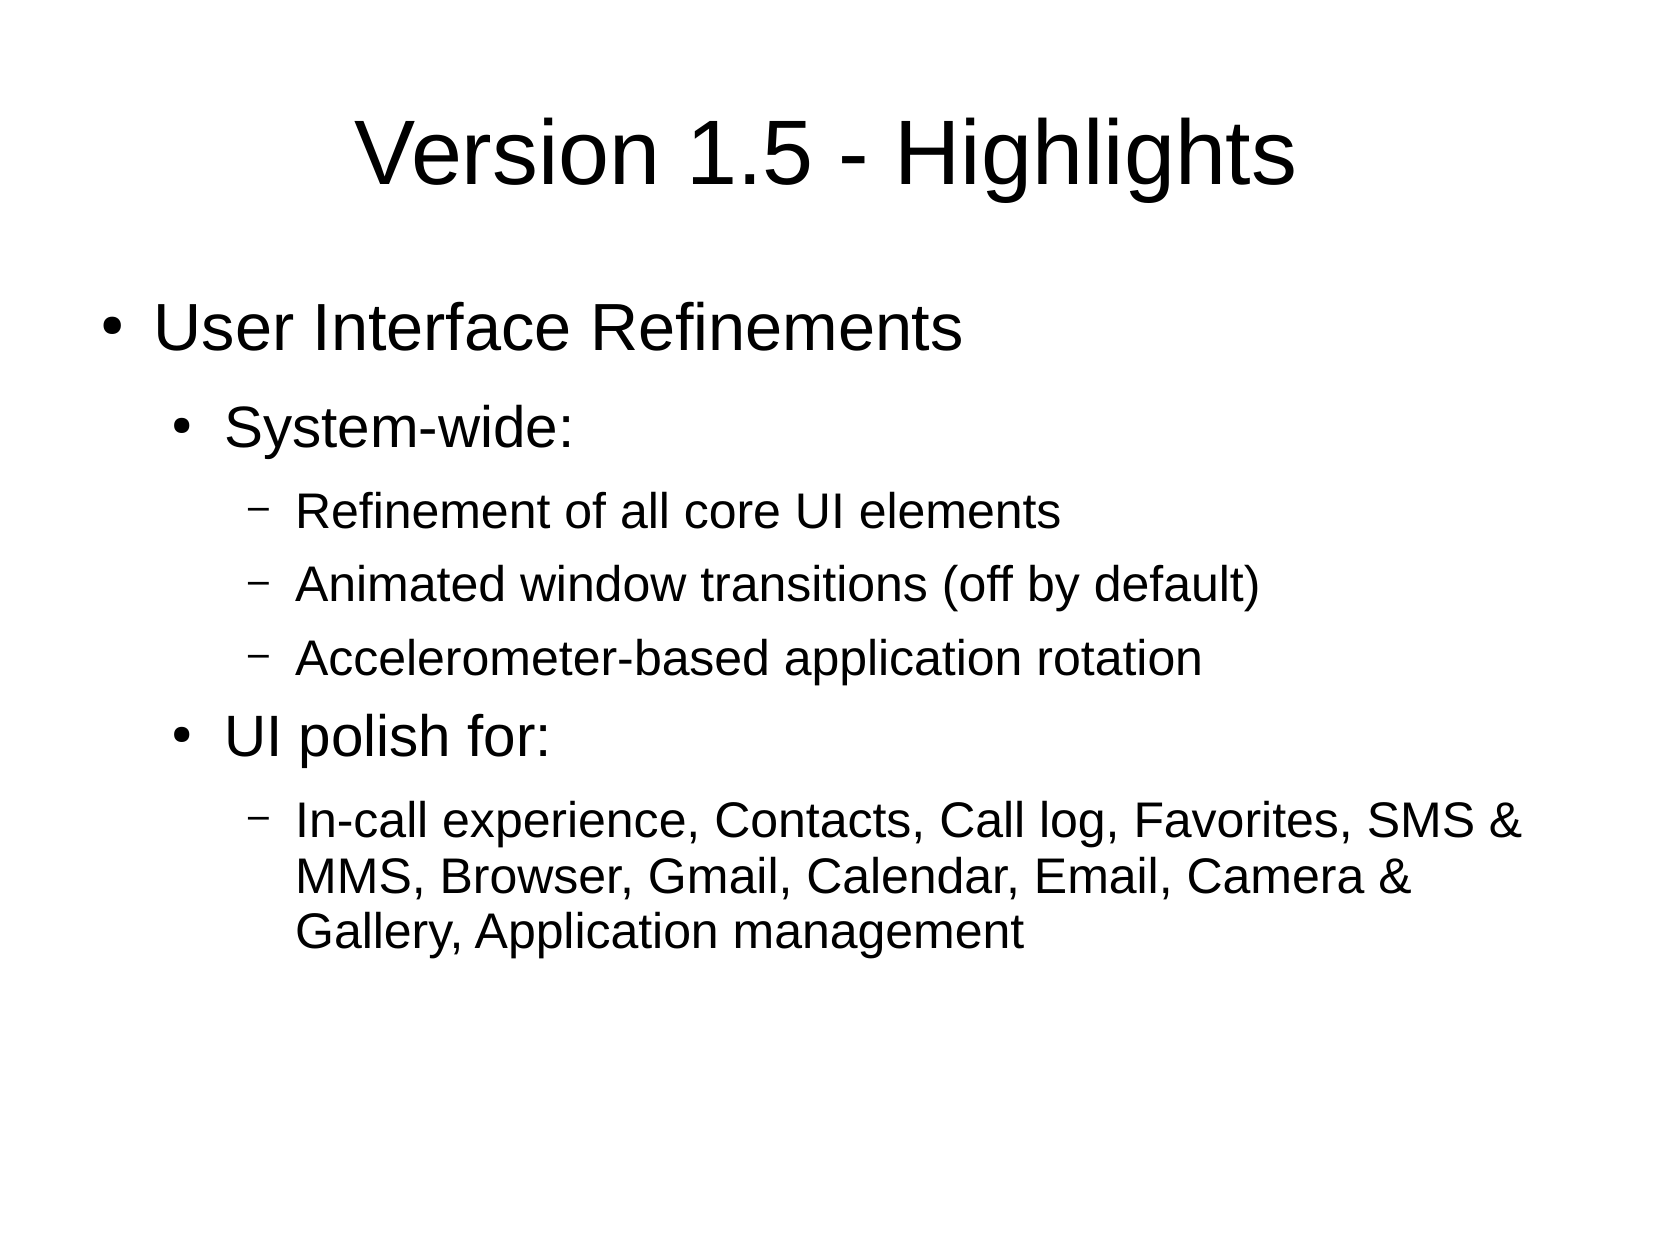

# Version 1.5 - Highlights
User Interface Refinements
System-wide:
Refinement of all core UI elements
Animated window transitions (off by default)
Accelerometer-based application rotation
UI polish for:
In-call experience, Contacts, Call log, Favorites, SMS & MMS, Browser, Gmail, Calendar, Email, Camera & Gallery, Application management